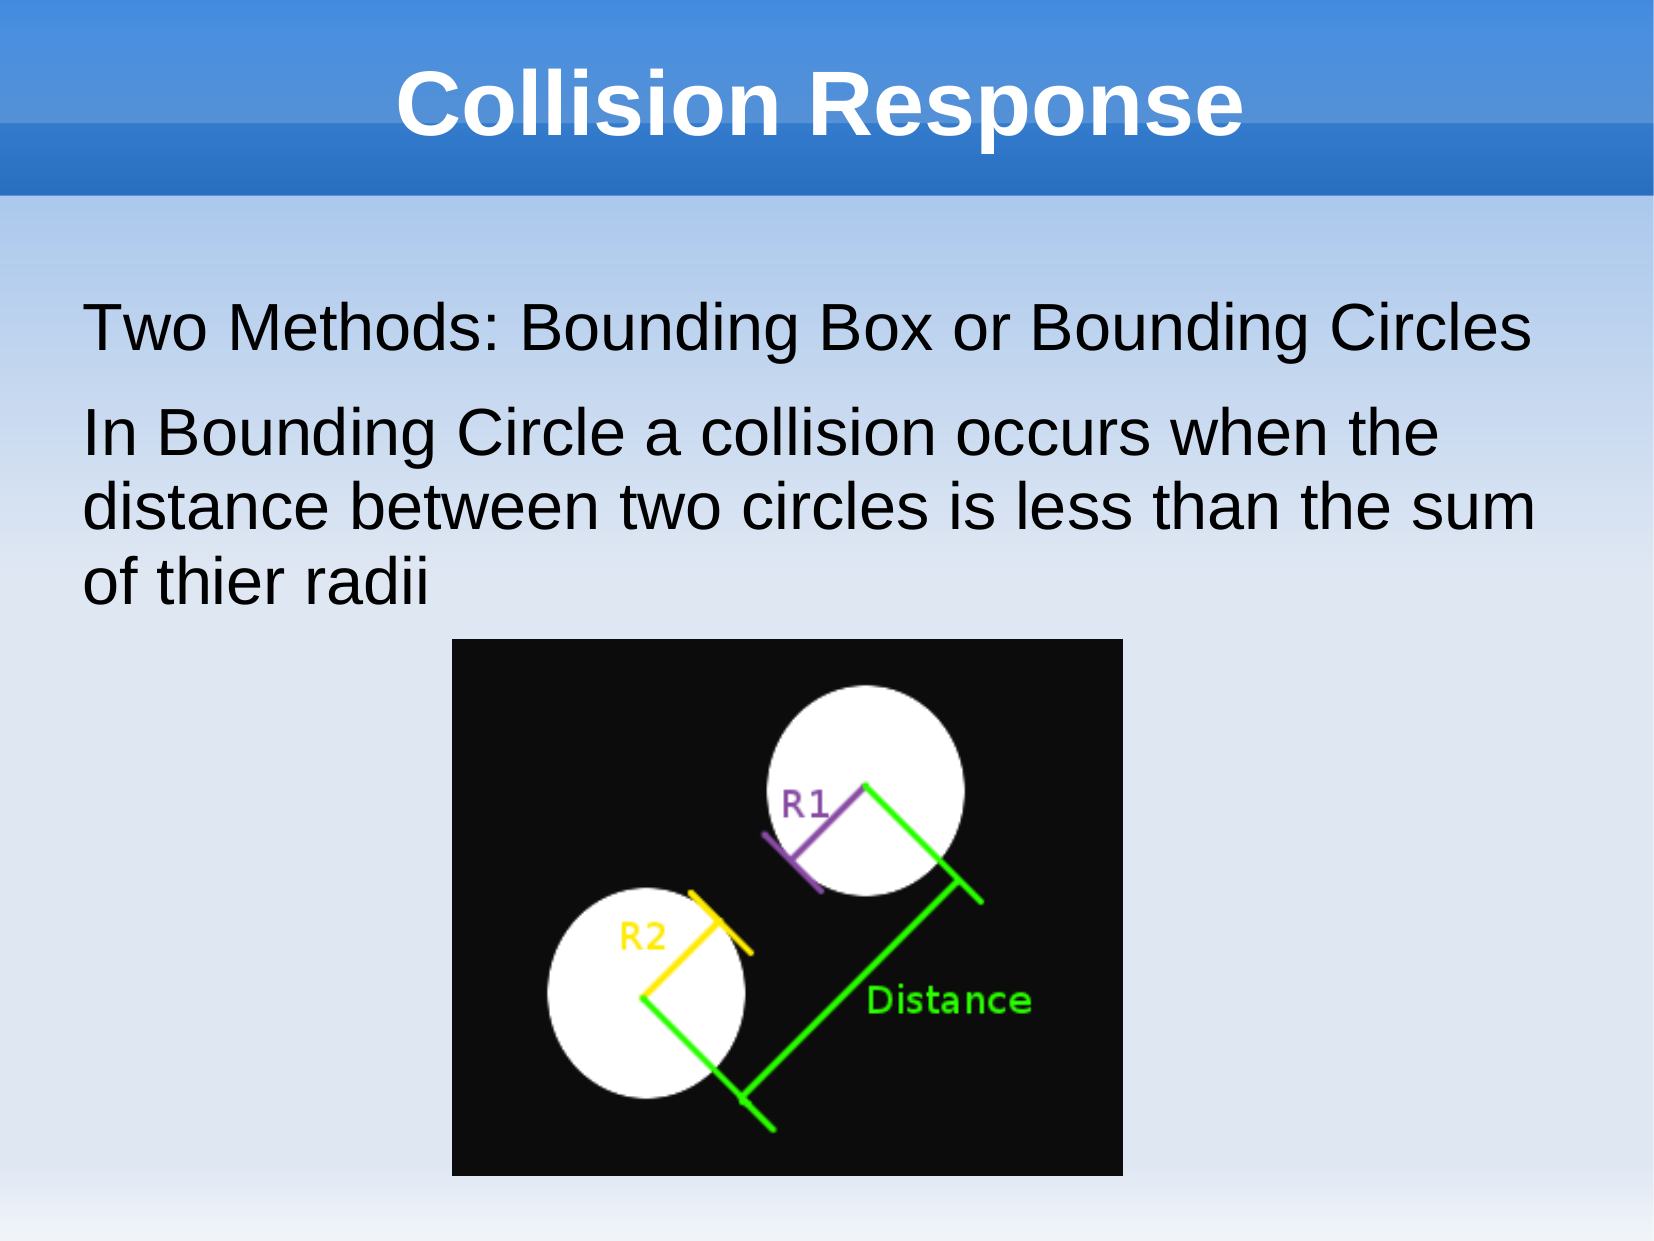

# Collision Response
Two Methods: Bounding Box or Bounding Circles
In Bounding Circle a collision occurs when the distance between two circles is less than the sum of thier radii